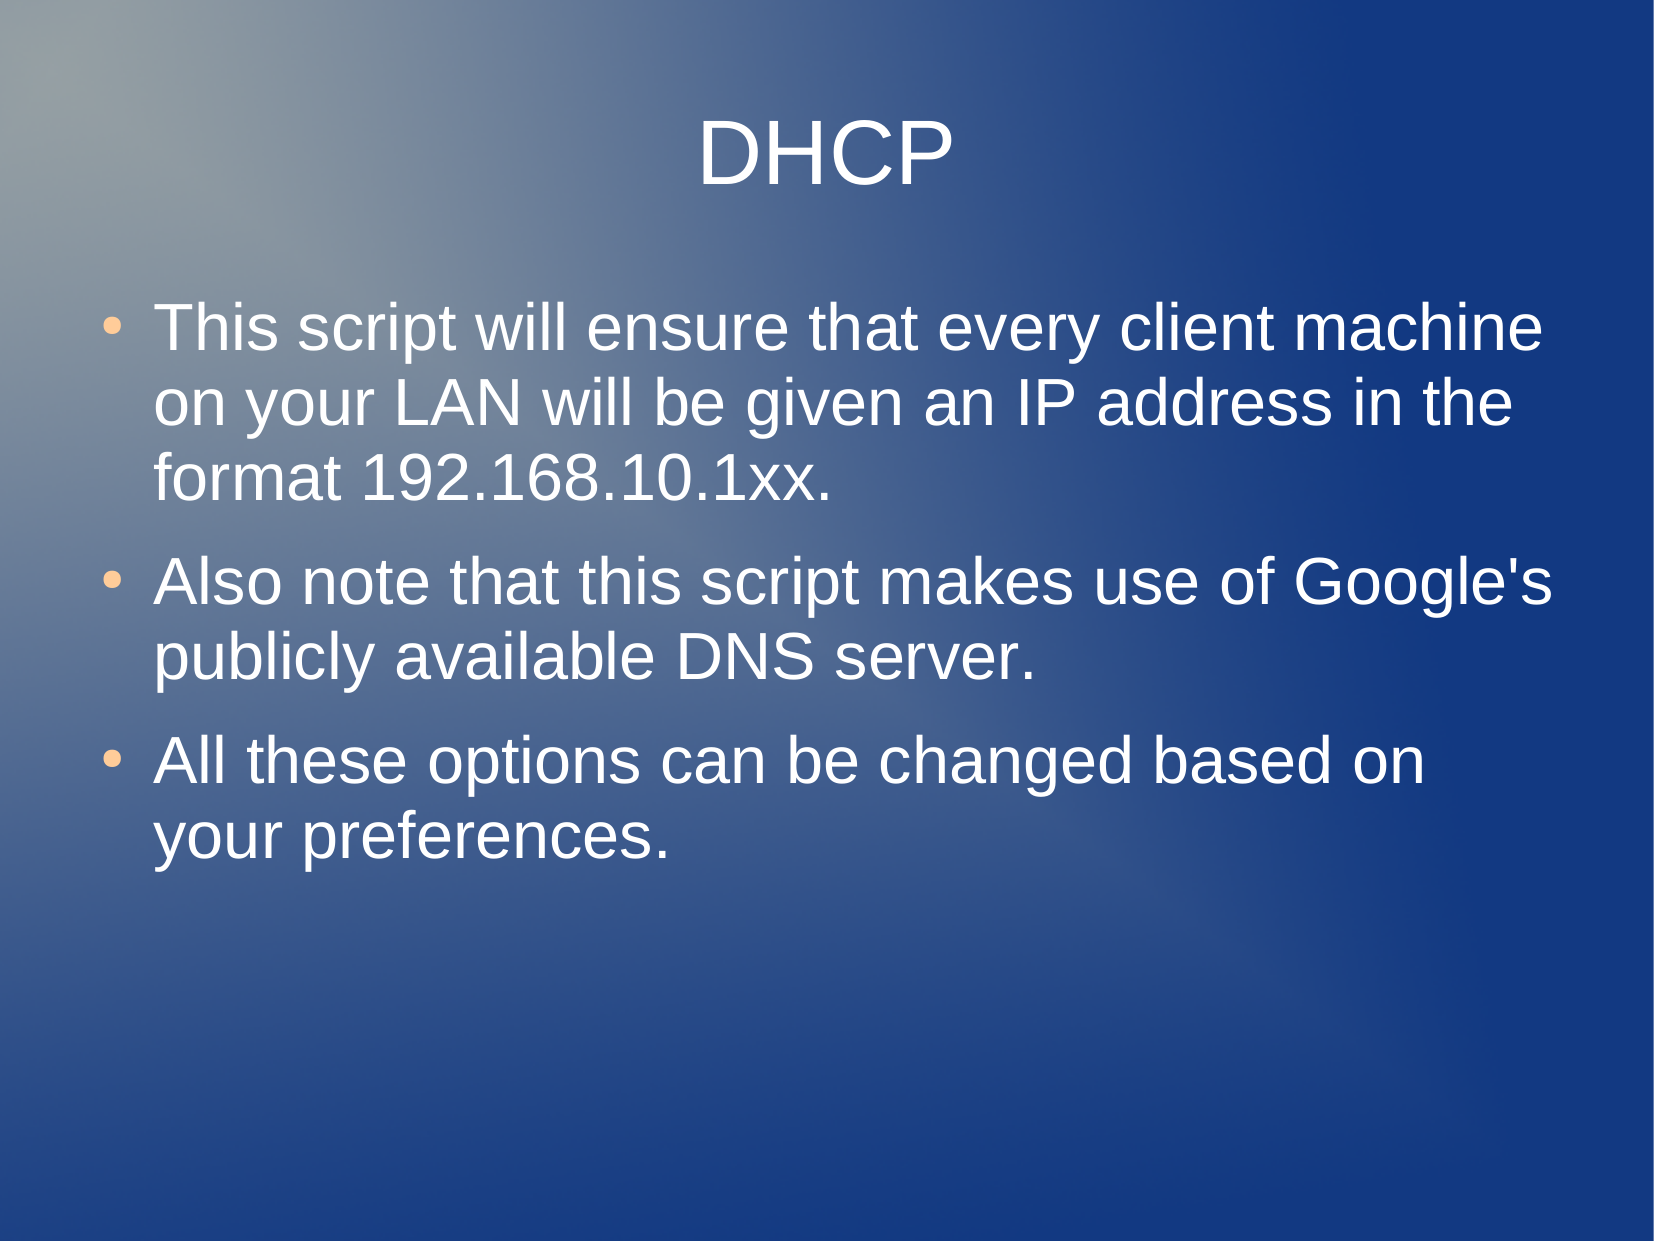

# DHCP
This script will ensure that every client machine on your LAN will be given an IP address in the format 192.168.10.1xx.
Also note that this script makes use of Google's publicly available DNS server.
All these options can be changed based on your preferences.